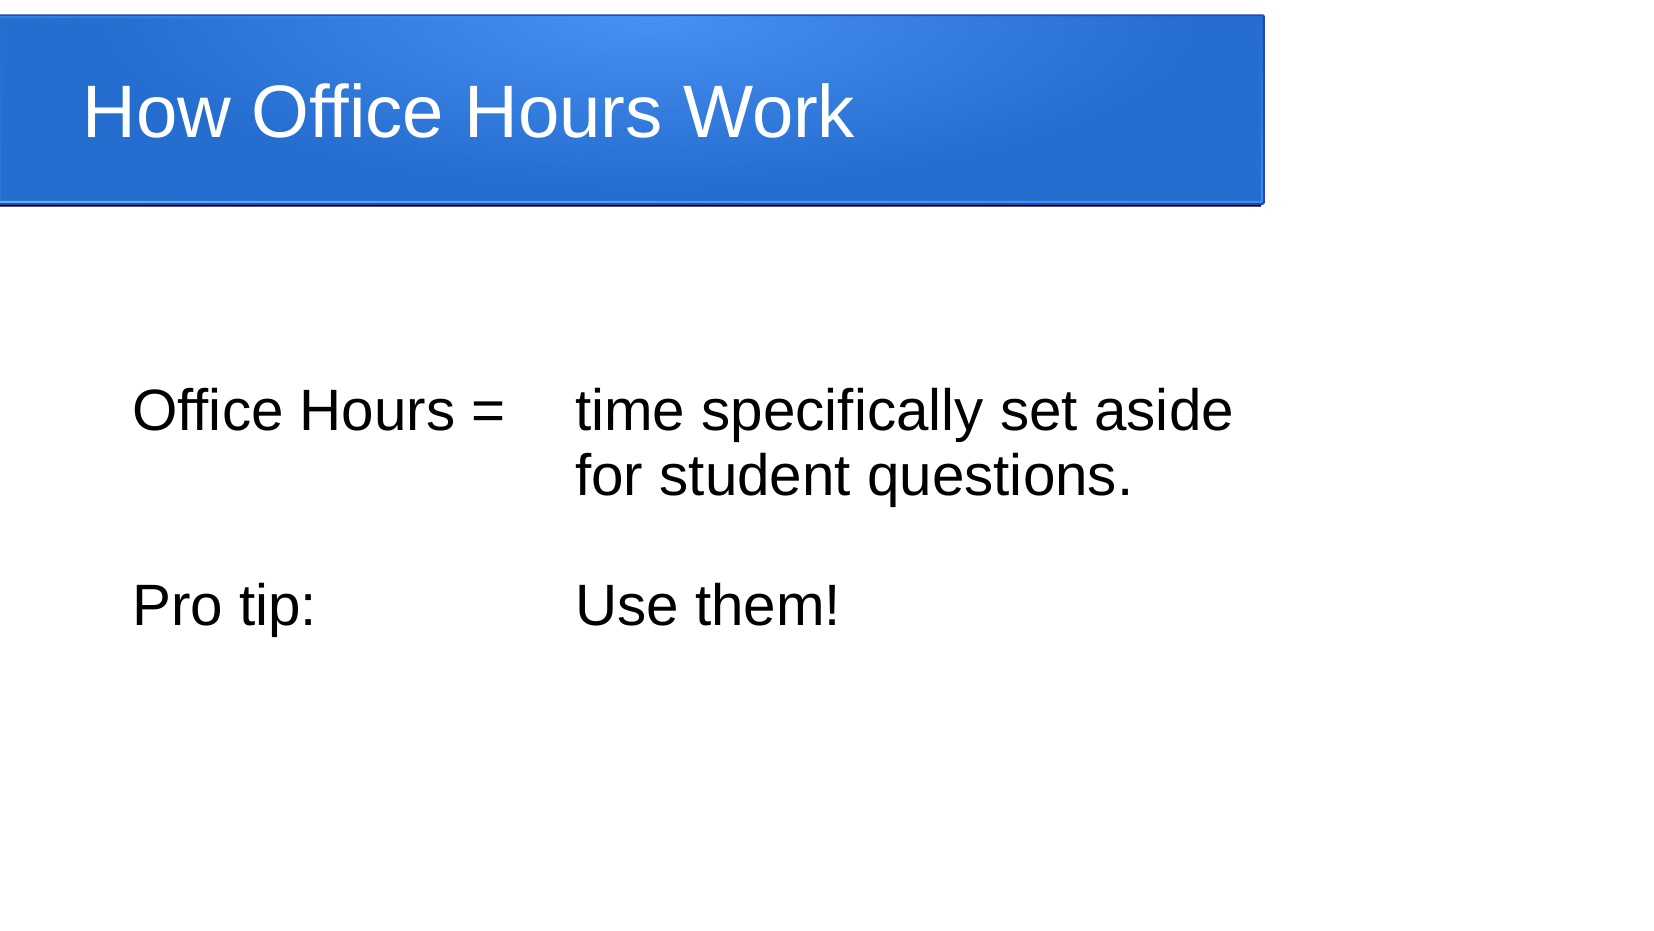

# How Office Hours Work
Office Hours =	time specifically set aside
						for student questions.
Pro tip: 				Use them!